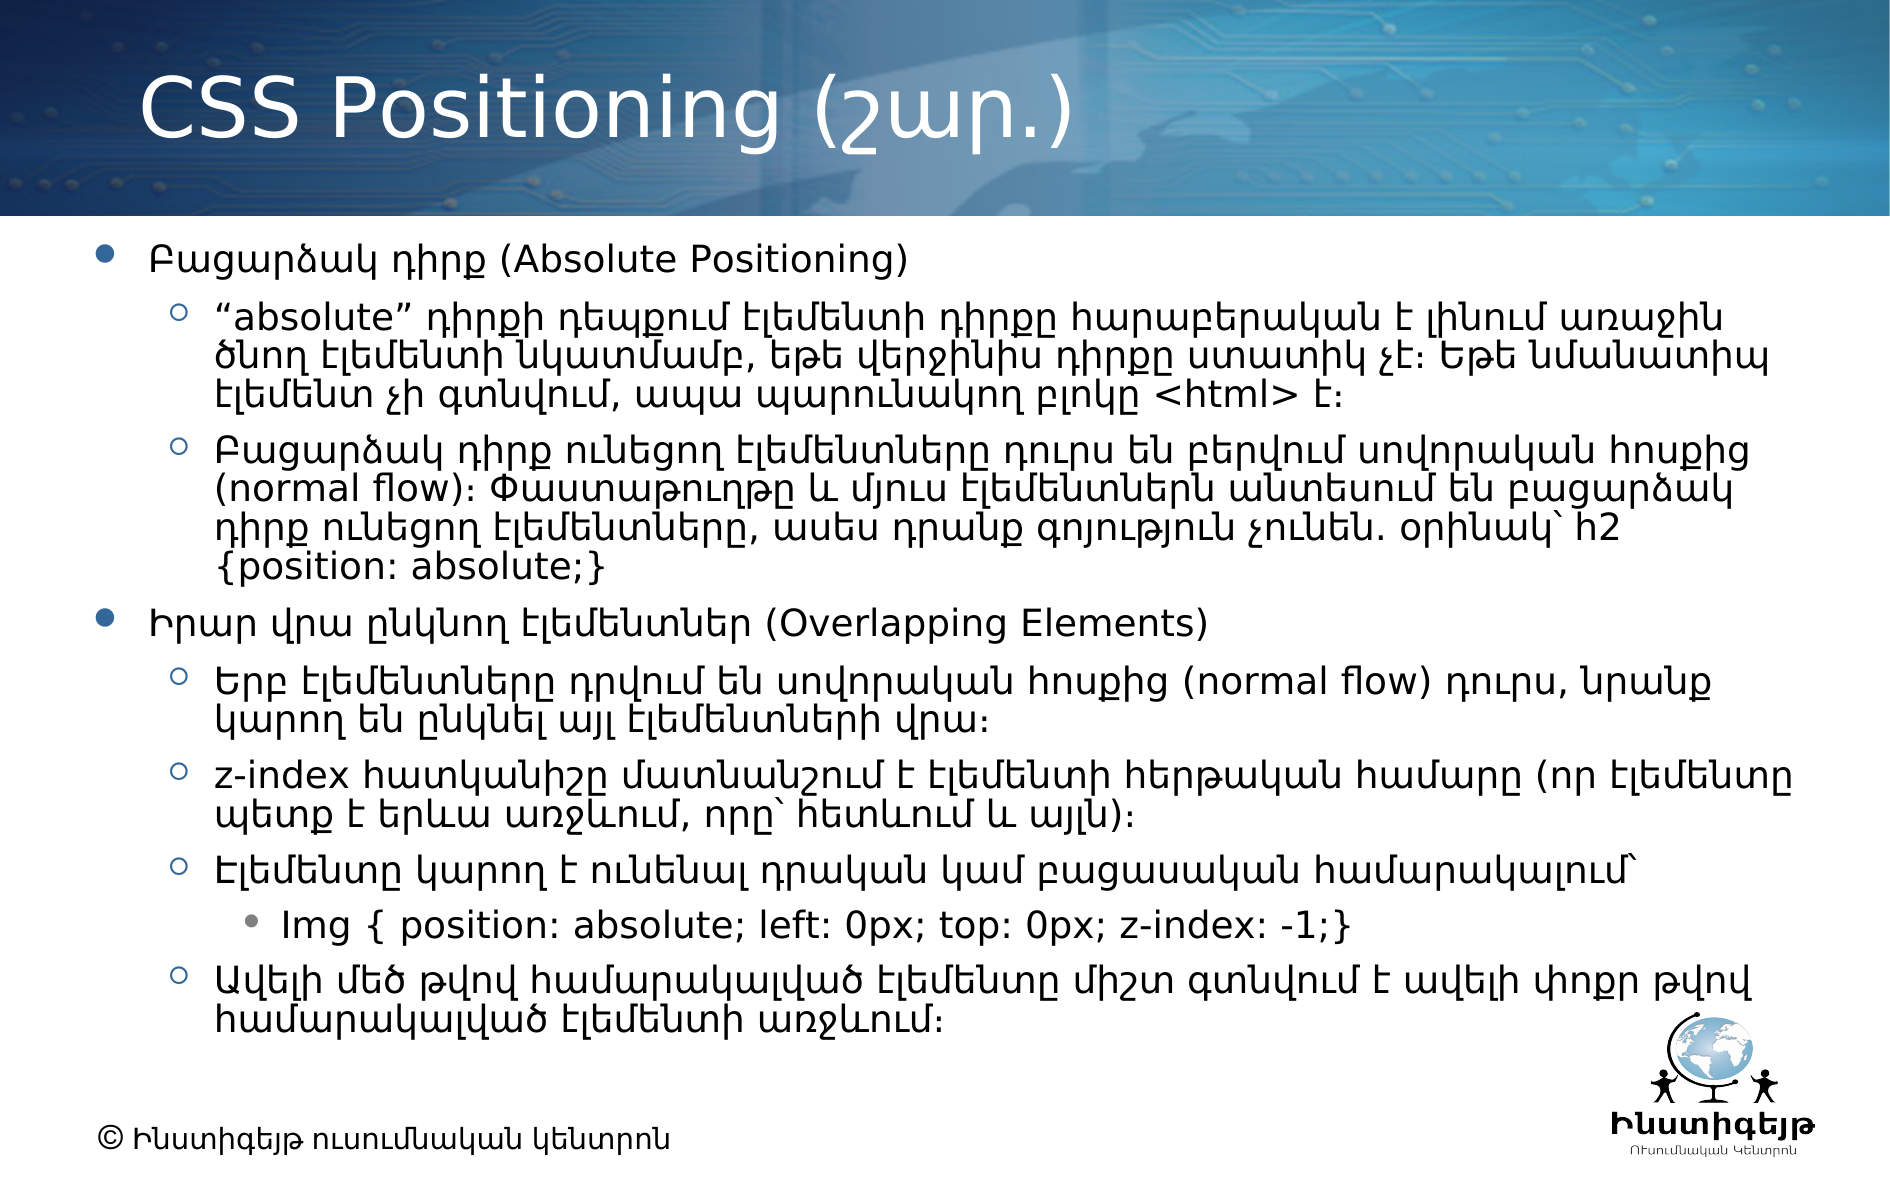

CSS Positioning (շար.)
# Բացարձակ դիրք (Absolute Positioning)
“absolute” դիրքի դեպքում էլեմենտի դիրքը հարաբերական է լինում առաջին ծնող էլեմենտի նկատմամբ, եթե վերջինիս դիրքը ստատիկ չէ։ Եթե նմանատիպ էլեմենտ չի գտնվում, ապա պարունակող բլոկը <html> է։
Բացարձակ դիրք ունեցող էլեմենտները դուրս են բերվում սովորական հոսքից (normal flow)։ Փաստաթուղթը և մյուս էլեմենտներն անտեսում են բացարձակ դիրք ունեցող էլեմենտները, ասես դրանք գոյություն չունեն․ օրինակ՝ h2 {position: absolute;}
Իրար վրա ընկնող էլեմենտներ (Overlapping Elements)
Երբ էլեմենտները դրվում են սովորական հոսքից (normal flow) դուրս, նրանք կարող են ընկնել այլ էլեմենտների վրա։
z-index հատկանիշը մատնանշում է էլեմենտի հերթական համարը (որ էլեմենտը պետք է երևա առջևում, որը՝ հետևում և այլն)։
Էլեմենտը կարող է ունենալ դրական կամ բացասական համարակալում՝
Img { position: absolute; left: 0px; top: 0px; z-index: -1;}
Ավելի մեծ թվով համարակալված էլեմենտը միշտ գտնվում է ավելի փոքր թվով համարակալված էլեմենտի առջևում։